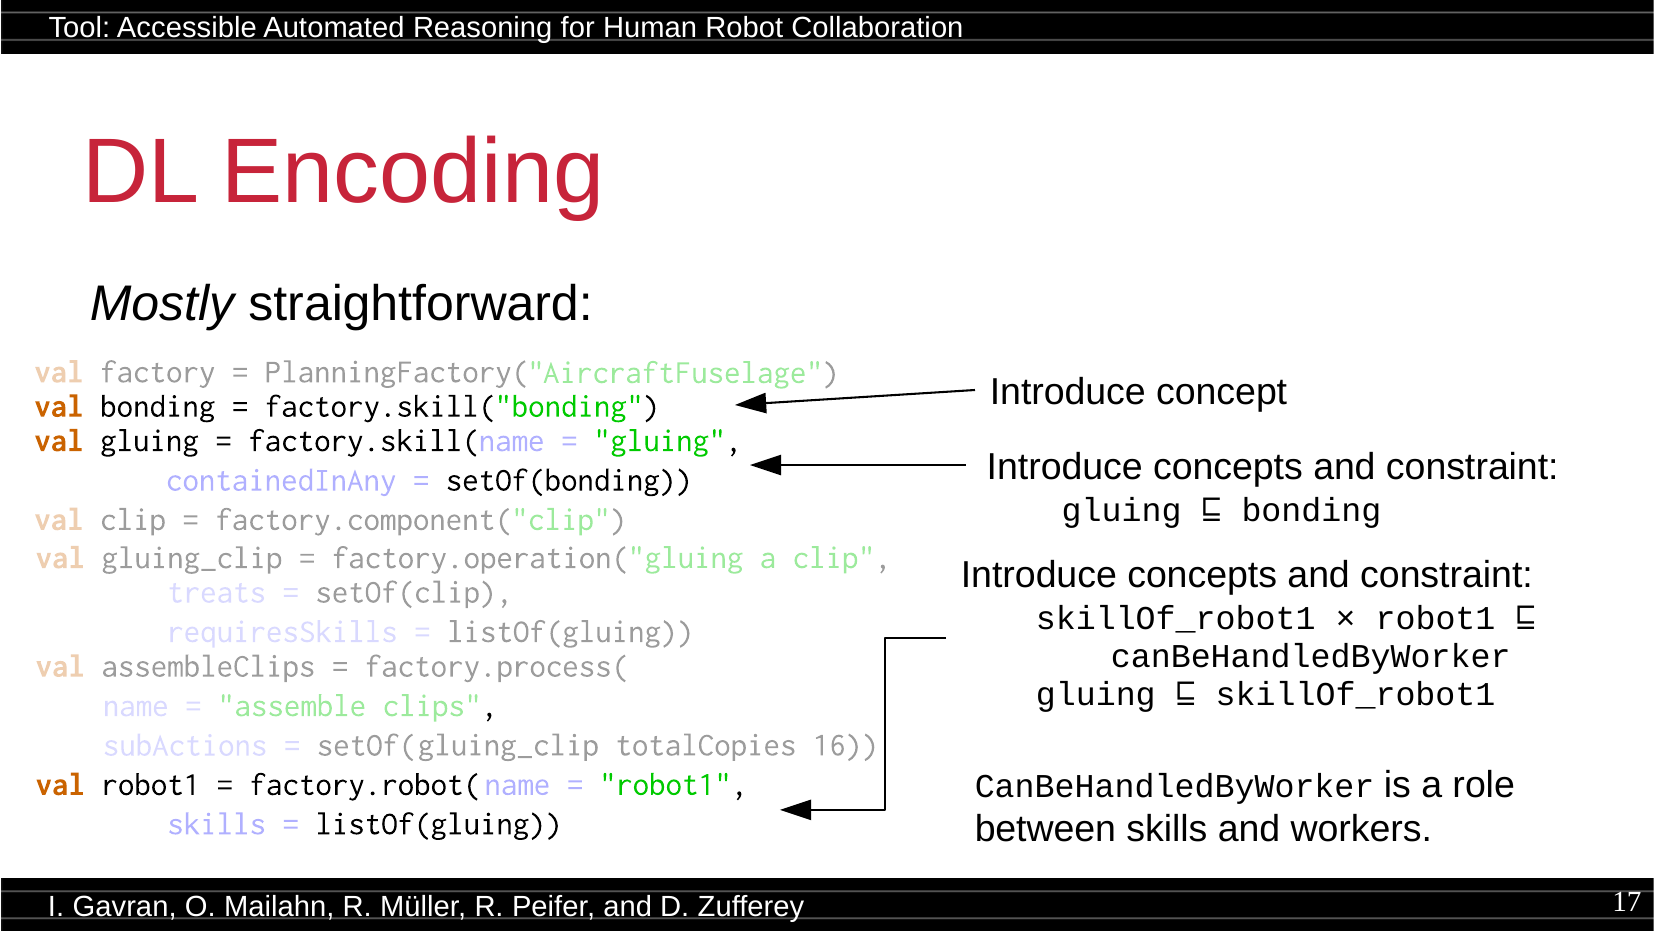

Tool: Accessible Automated Reasoning for Human Robot Collaboration
# DL Encoding
Mostly straightforward:
Introduce concept
Introduce concepts and constraint:
	gluing ⊑ bonding
Introduce concepts and constraint:
	skillOf_robot1 × robot1 ⊑
		canBeHandledByWorker
	gluing ⊑ skillOf_robot1
CanBeHandledByWorker is a role between skills and workers.
I. Gavran, O. Mailahn, R. Müller, R. Peifer, and D. Zufferey